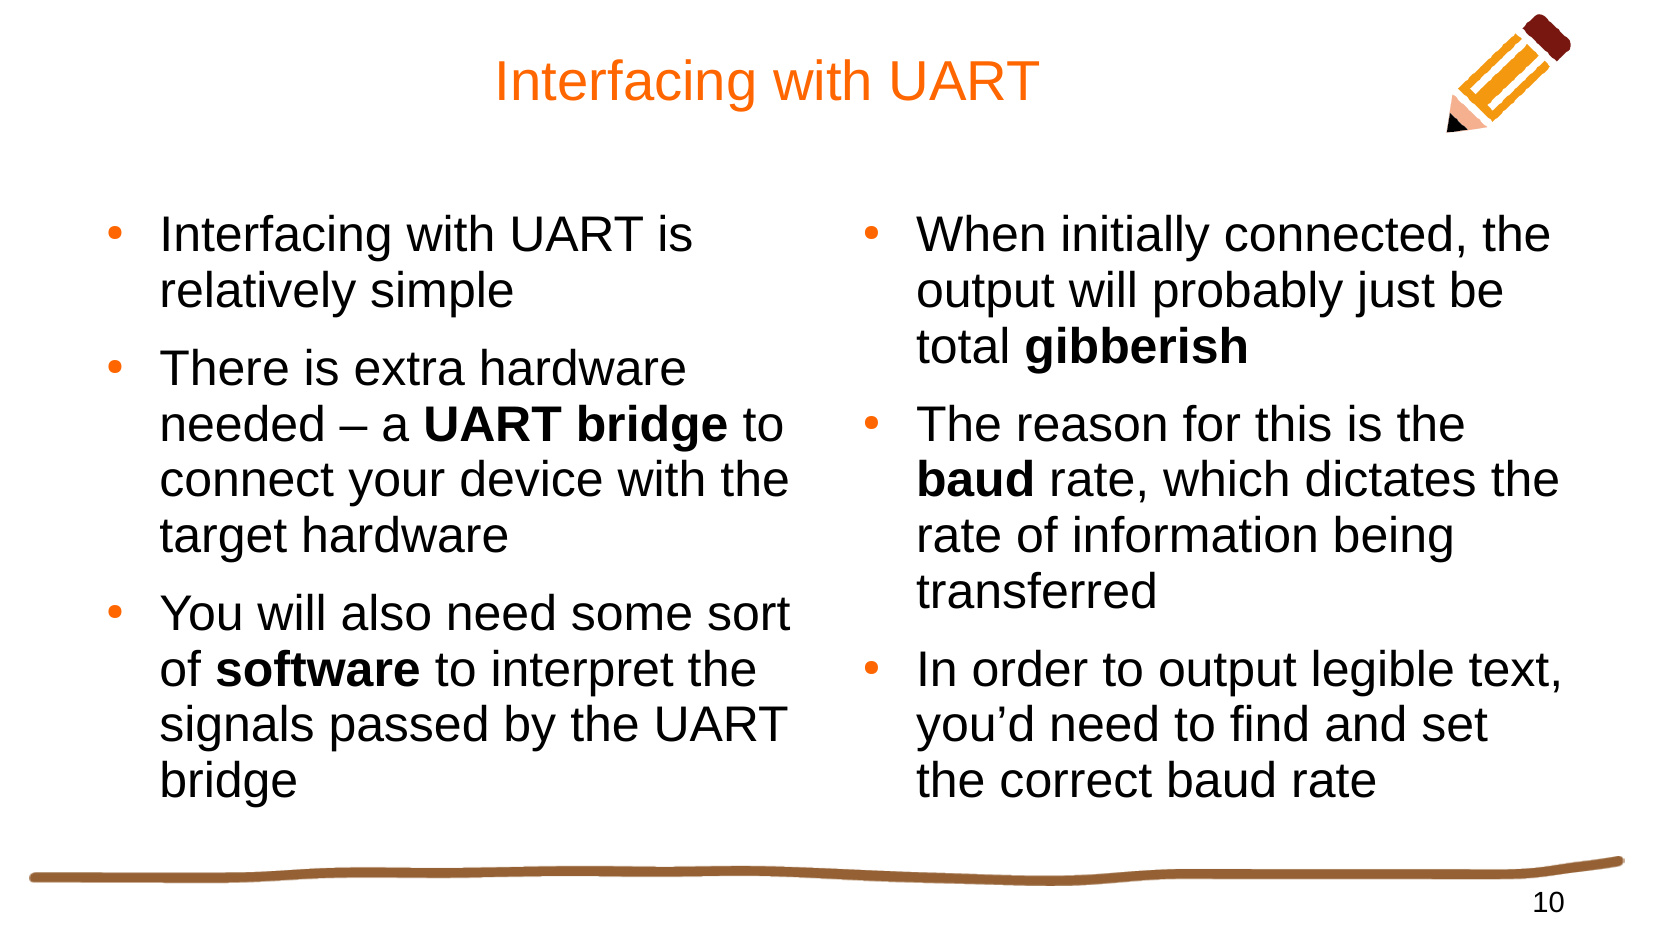

# Interfacing with UART
Interfacing with UART is relatively simple
There is extra hardware needed – a UART bridge to connect your device with the target hardware
You will also need some sort of software to interpret the signals passed by the UART bridge
When initially connected, the output will probably just be total gibberish
The reason for this is the baud rate, which dictates the rate of information being transferred
In order to output legible text, you’d need to find and set the correct baud rate
10